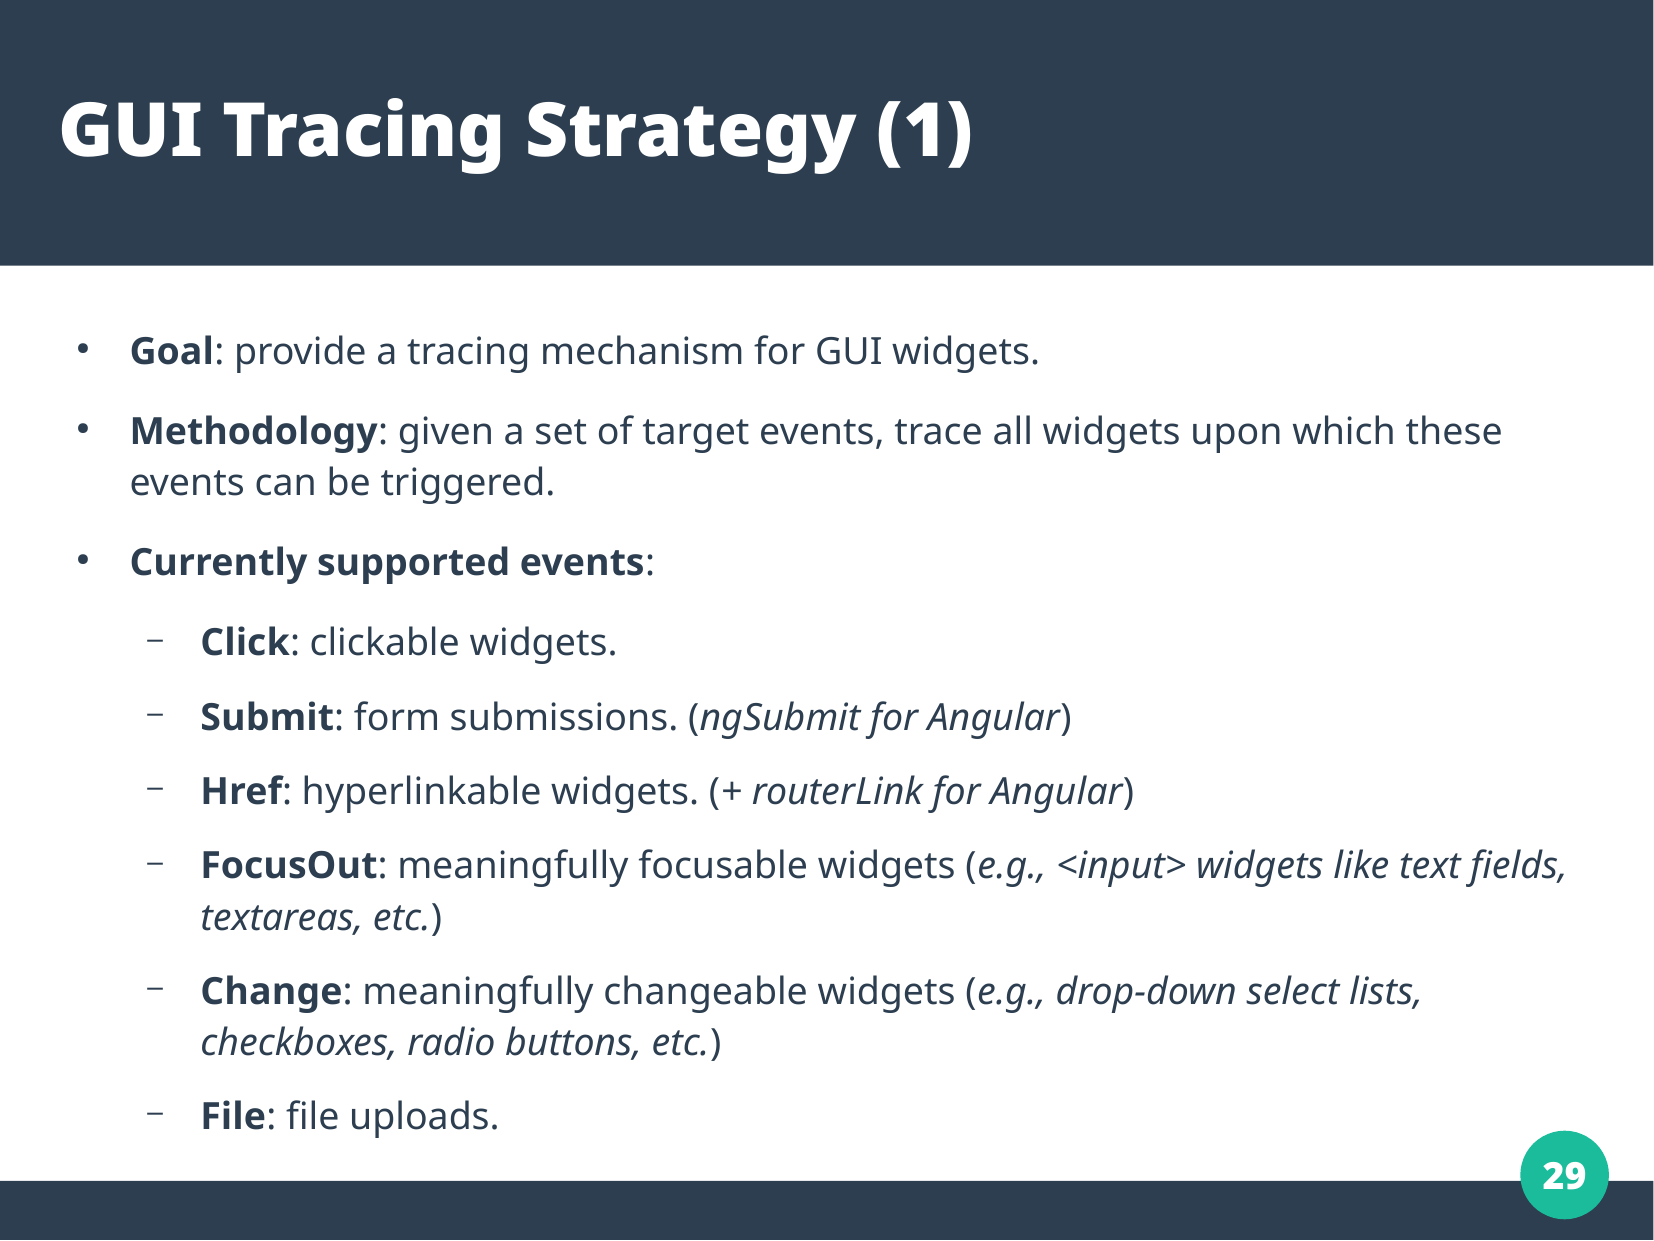

# GUI Tracing Strategy (1)
Goal: provide a tracing mechanism for GUI widgets.
Methodology: given a set of target events, trace all widgets upon which these events can be triggered.
Currently supported events:
Click: clickable widgets.
Submit: form submissions. (ngSubmit for Angular)
Href: hyperlinkable widgets. (+ routerLink for Angular)
FocusOut: meaningfully focusable widgets (e.g., <input> widgets like text fields, textareas, etc.)
Change: meaningfully changeable widgets (e.g., drop-down select lists, checkboxes, radio buttons, etc.)
File: file uploads.
29